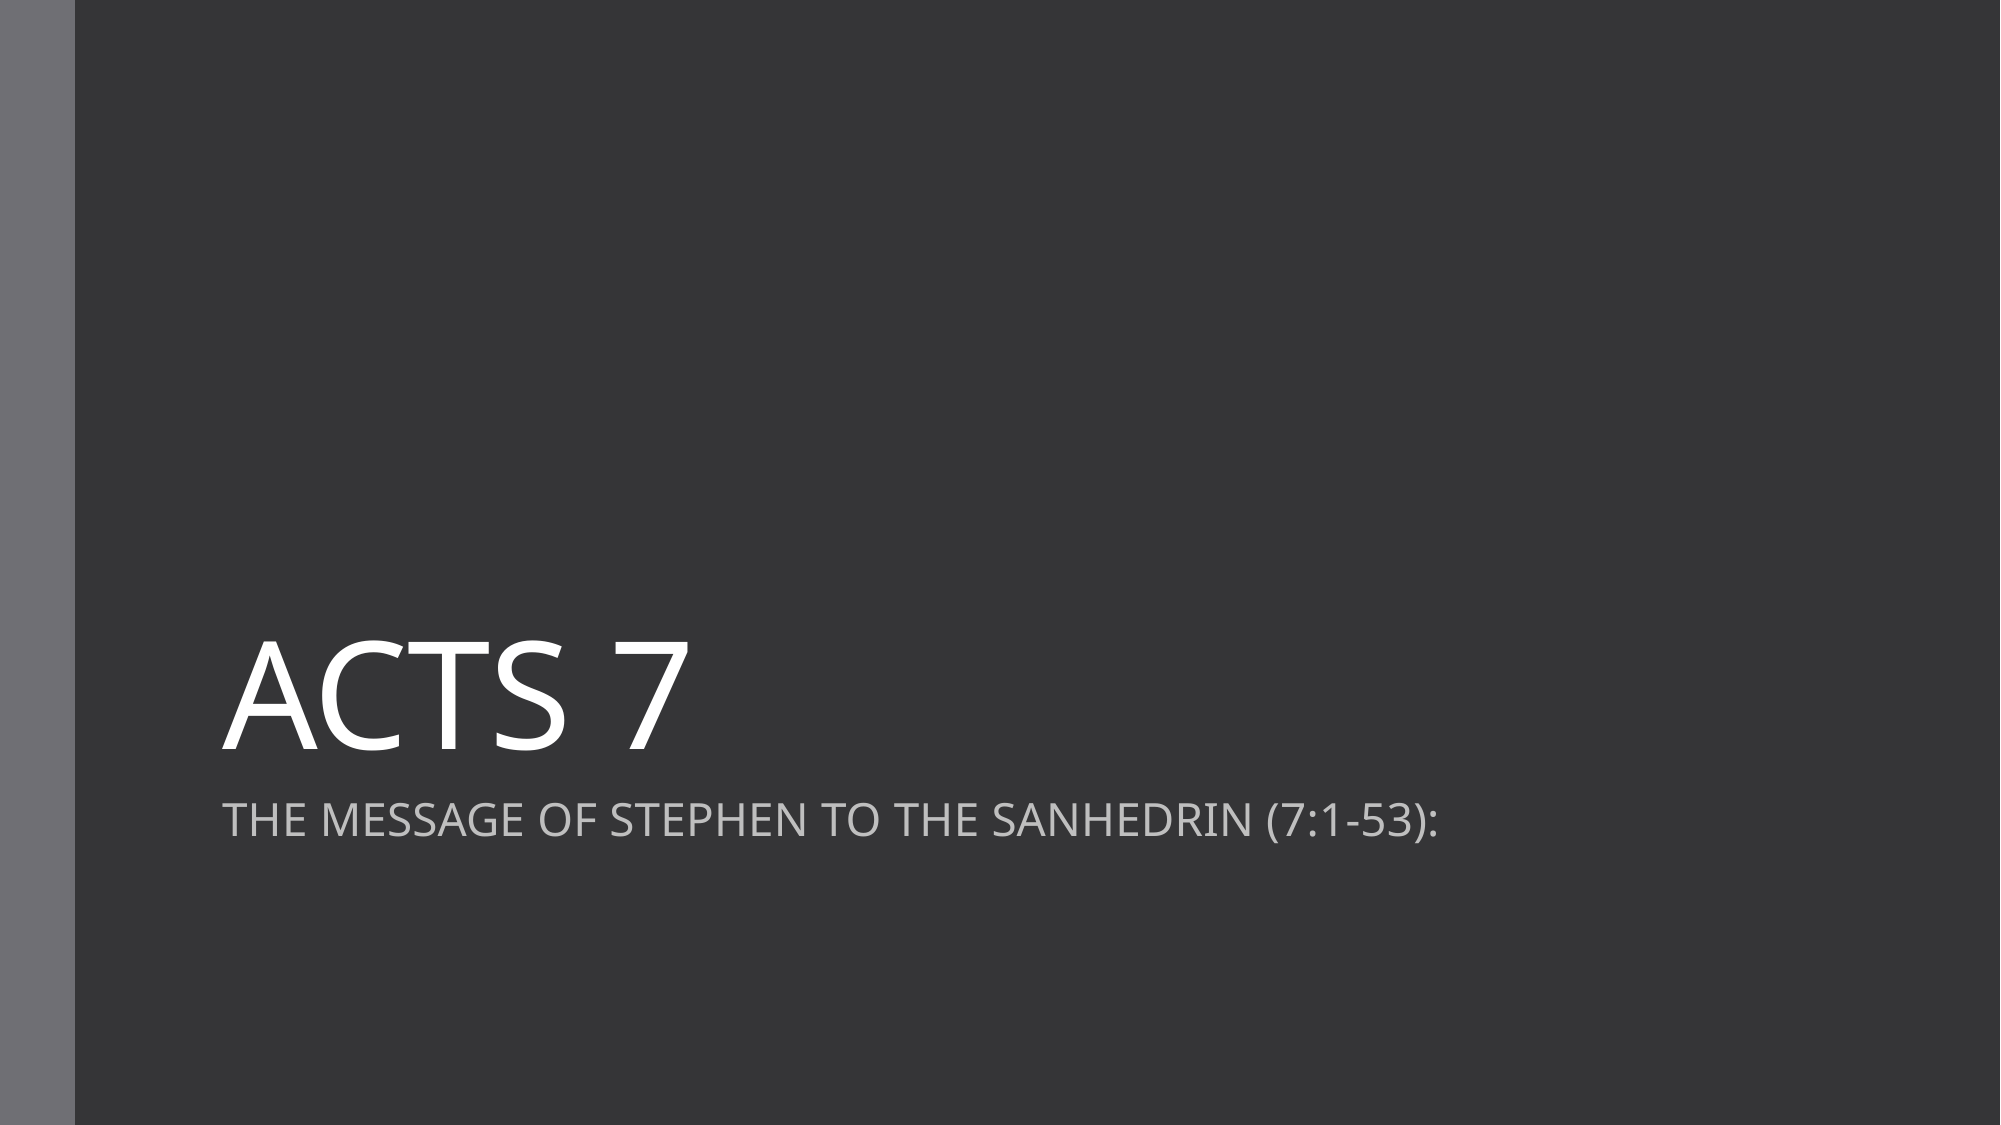

# ACTS 7
THE MESSAGE OF STEPHEN TO THE SANHEDRIN (7:1-53):